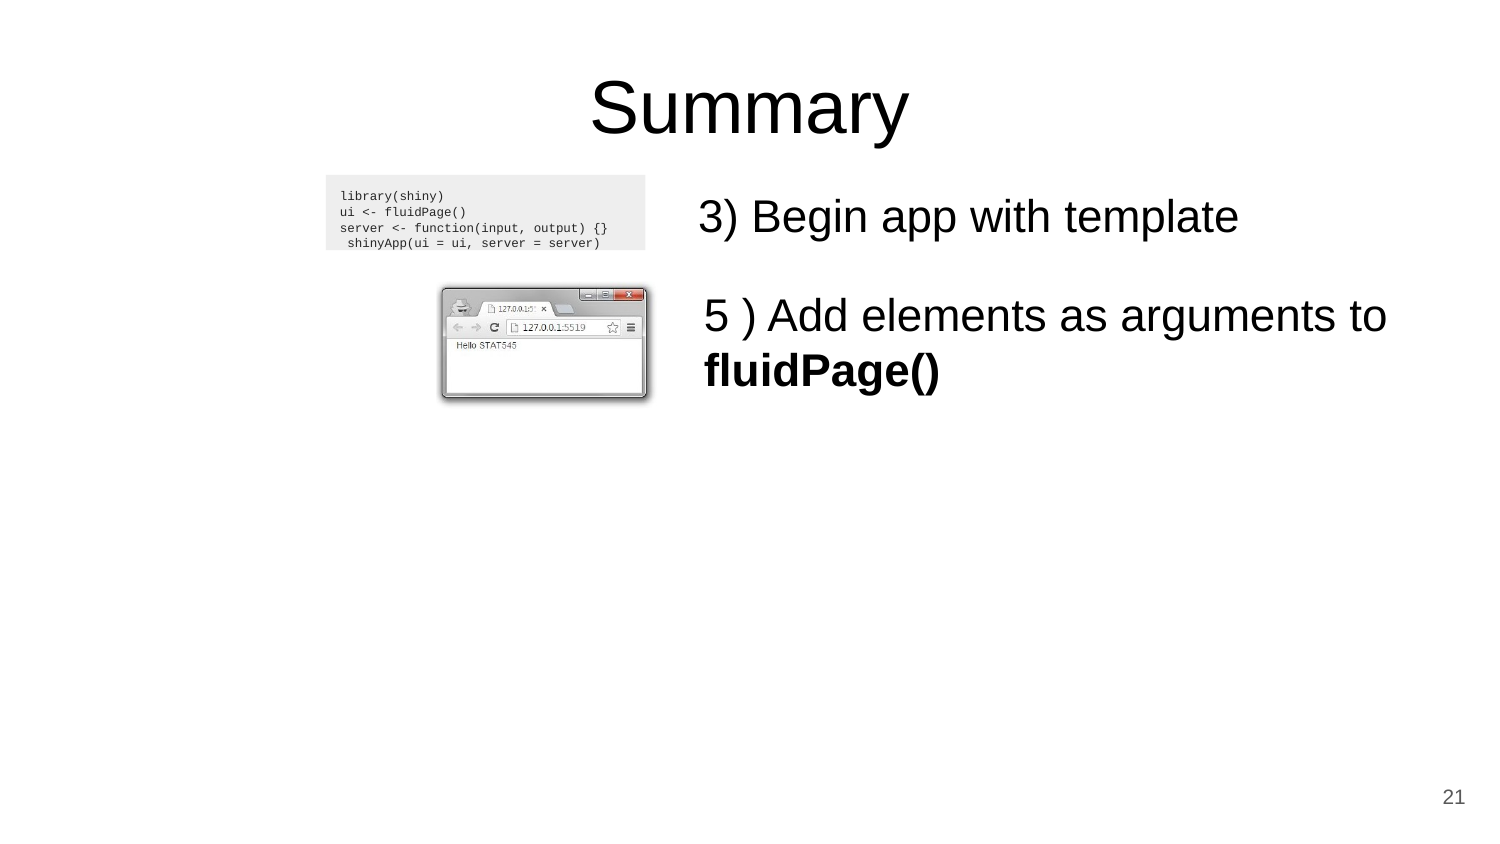

# Summary
library(shiny) ui <- fluidPage()
server <- function(input, output) {} shinyApp(ui = ui, server = server)
3) Begin app with template
5 ) Add elements as arguments to
fluidPage()